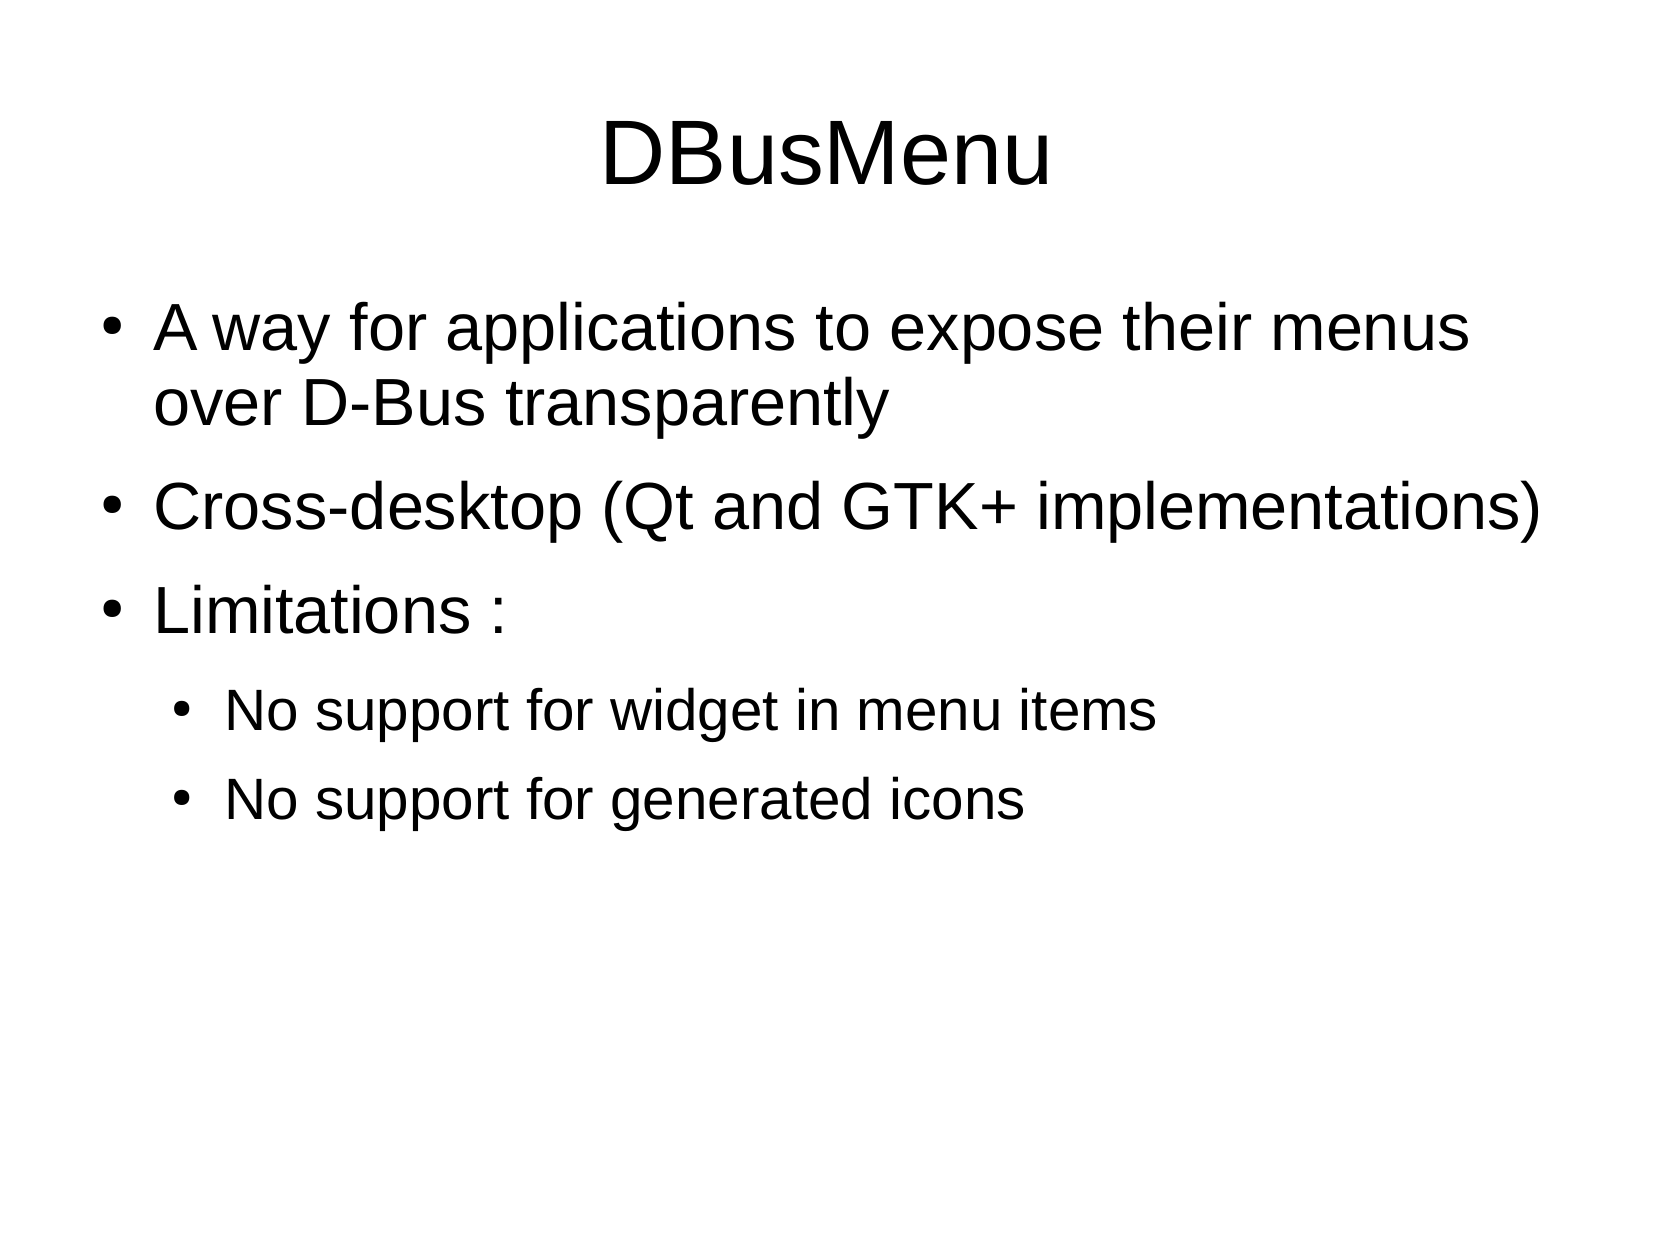

# DBusMenu
A way for applications to expose their menus over D-Bus transparently
Cross-desktop (Qt and GTK+ implementations)
Limitations :
No support for widget in menu items
No support for generated icons